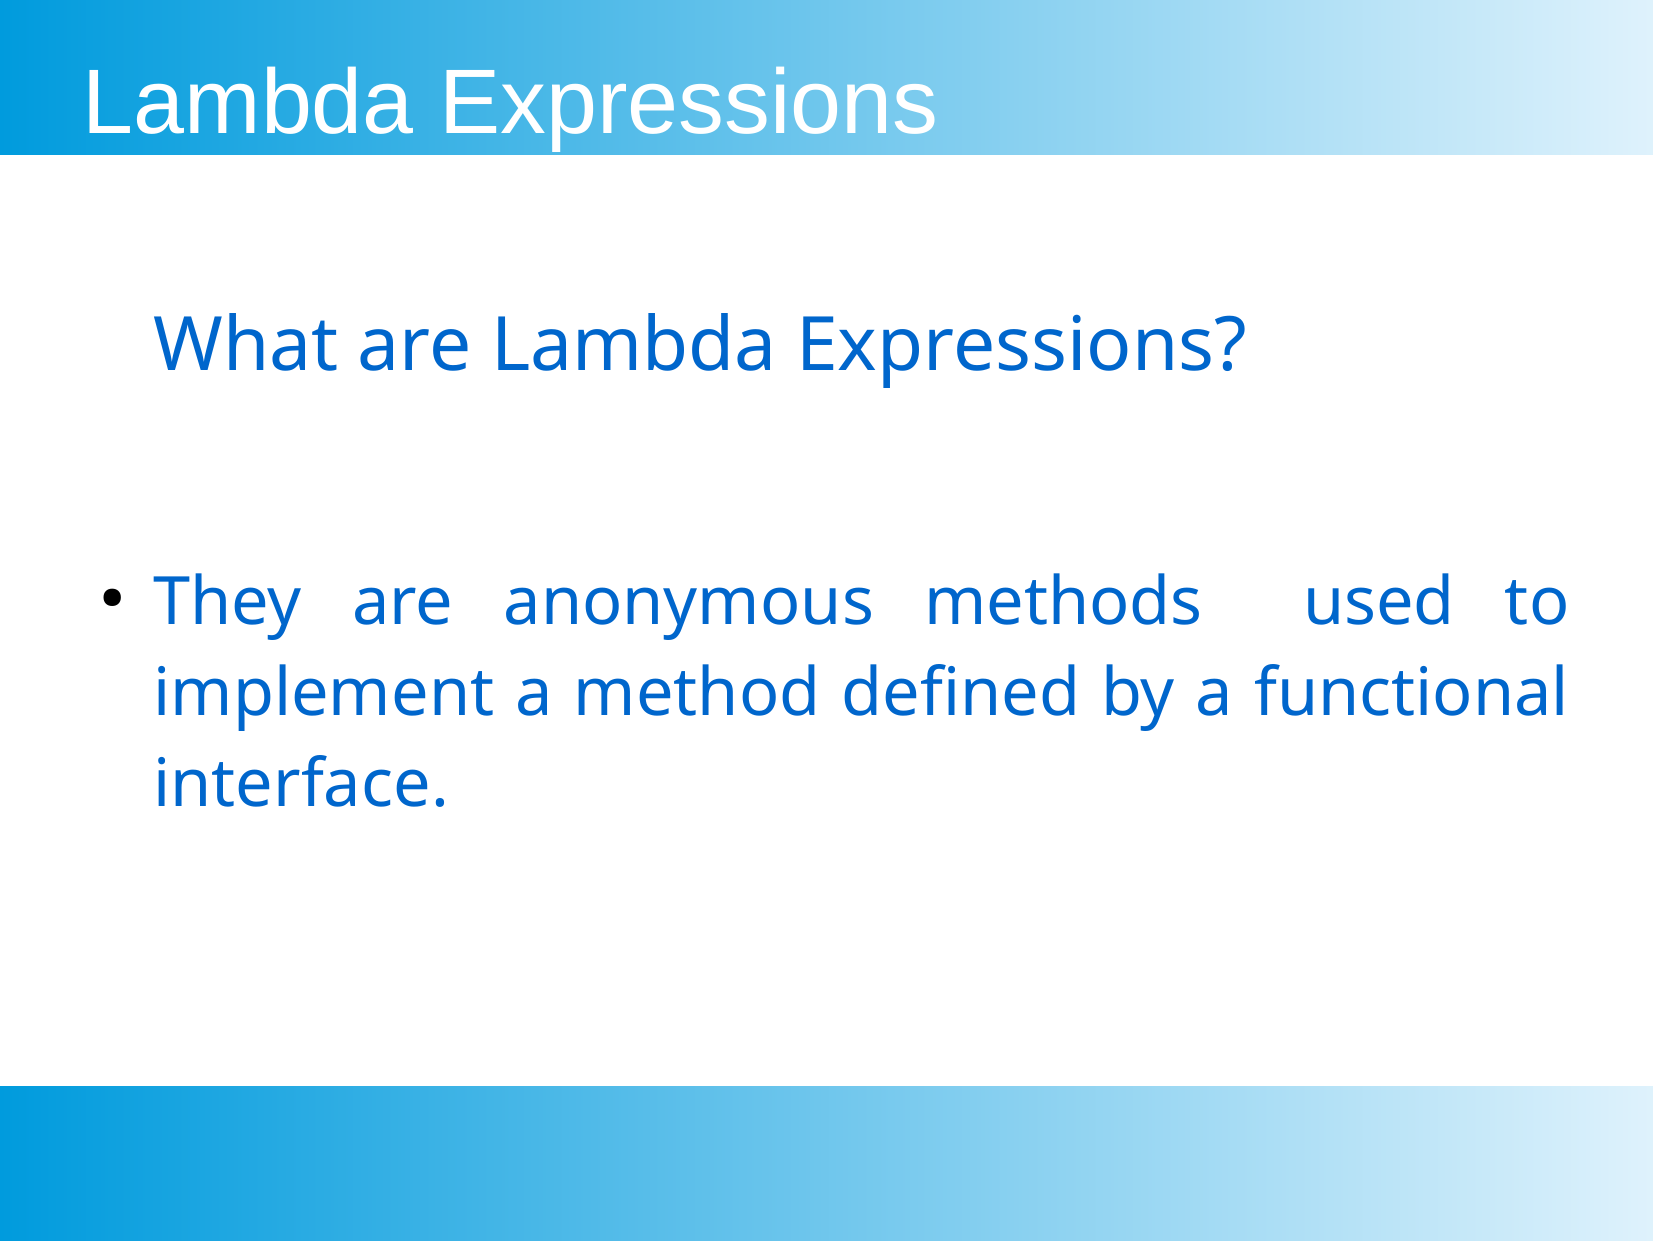

# Lambda Expressions
What are Lambda Expressions?
They are anonymous methods used to implement a method defined by a functional interface.